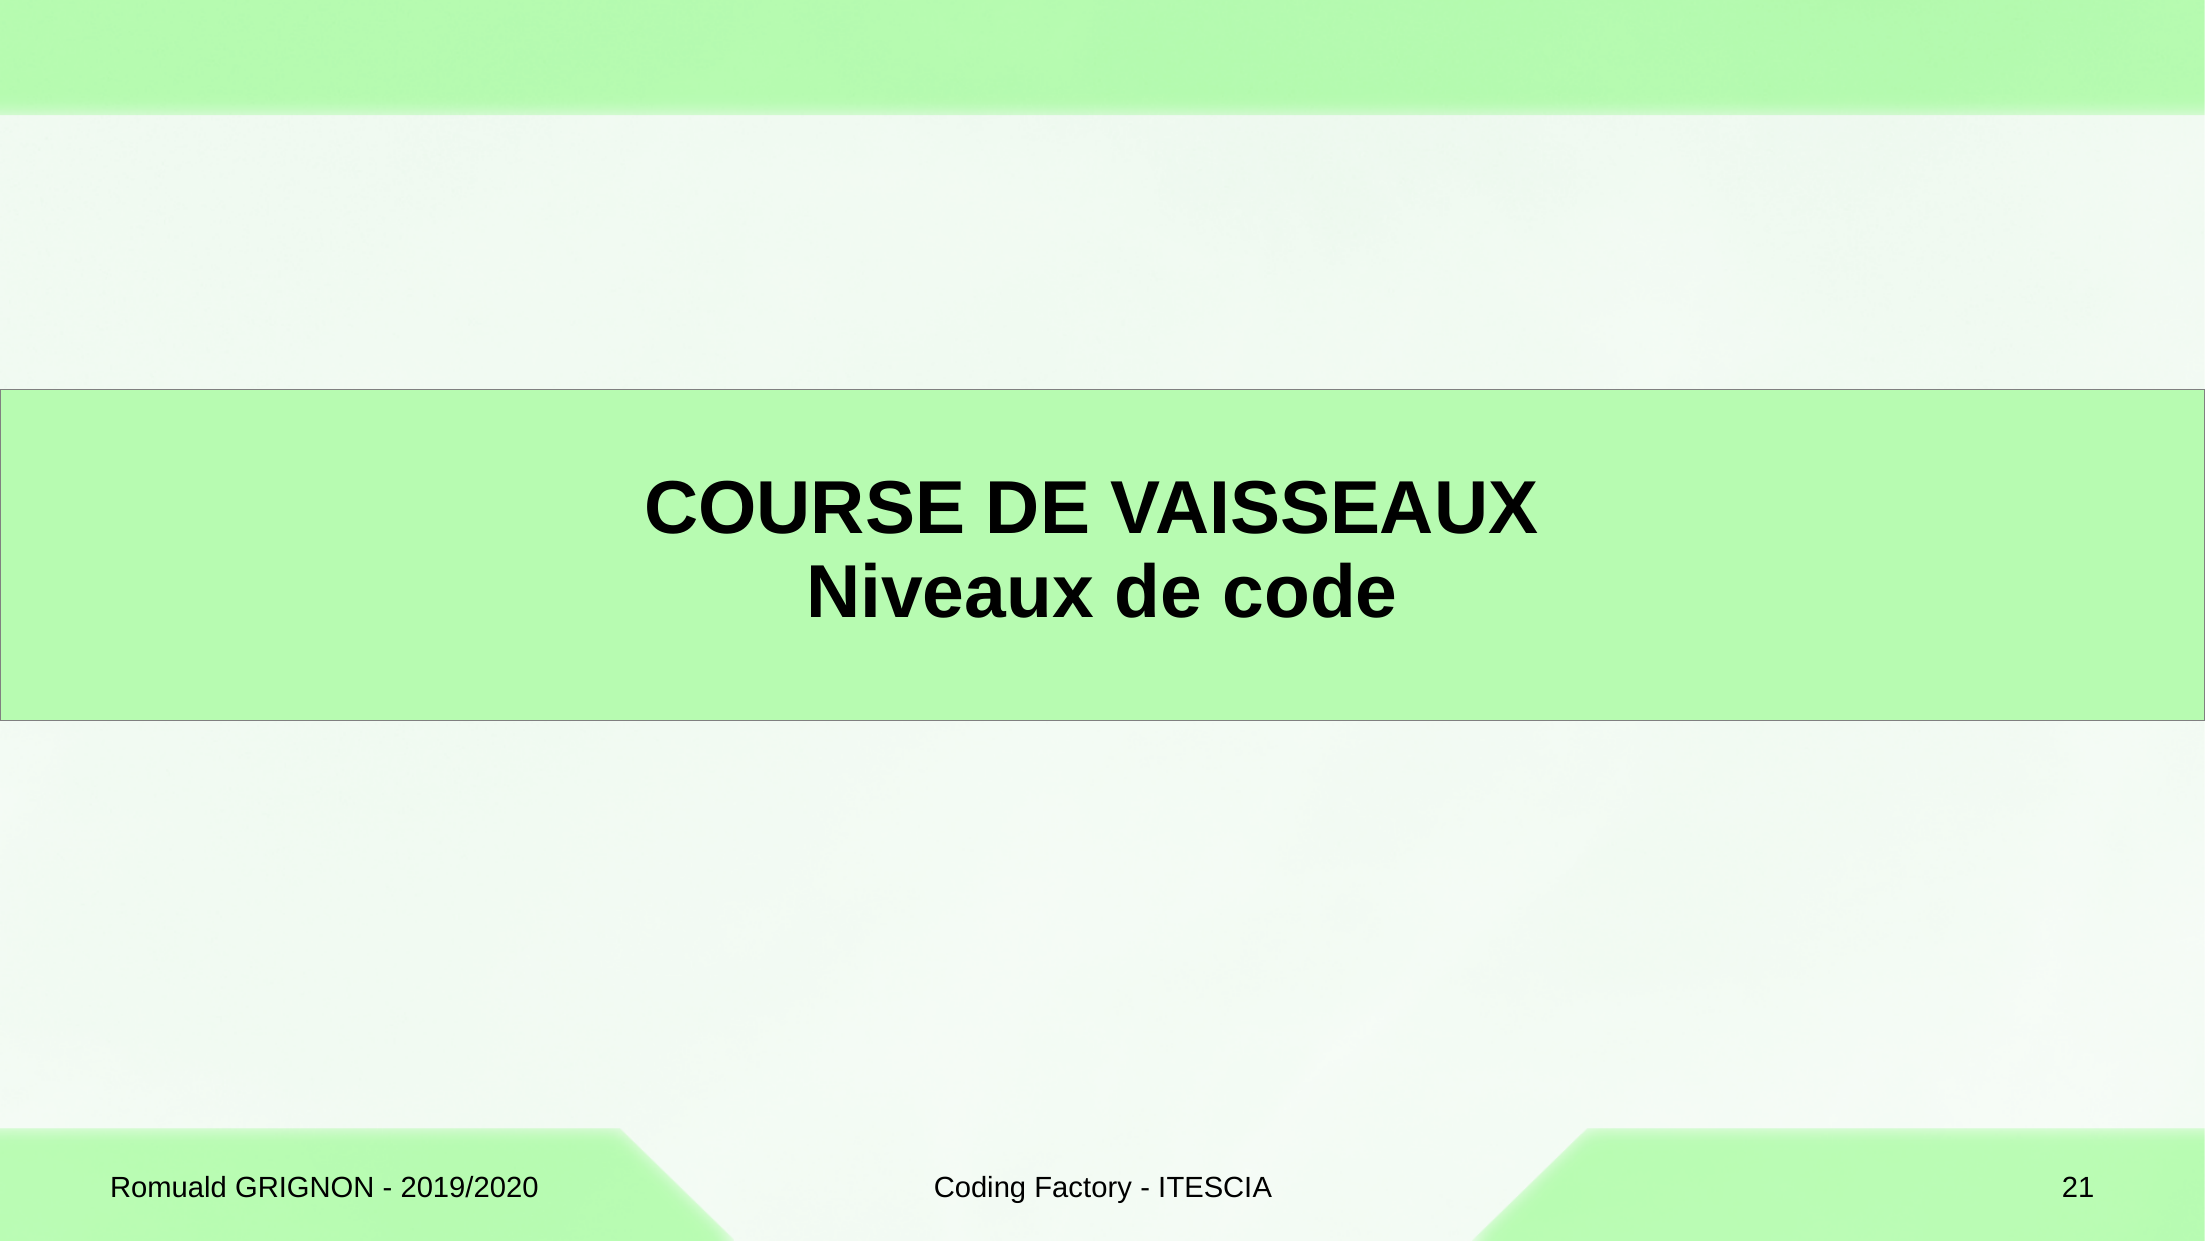

# COURSE DE VAISSEAUX
Niveaux de code
Romuald GRIGNON - 2019/2020
Coding Factory - ITESCIA
21